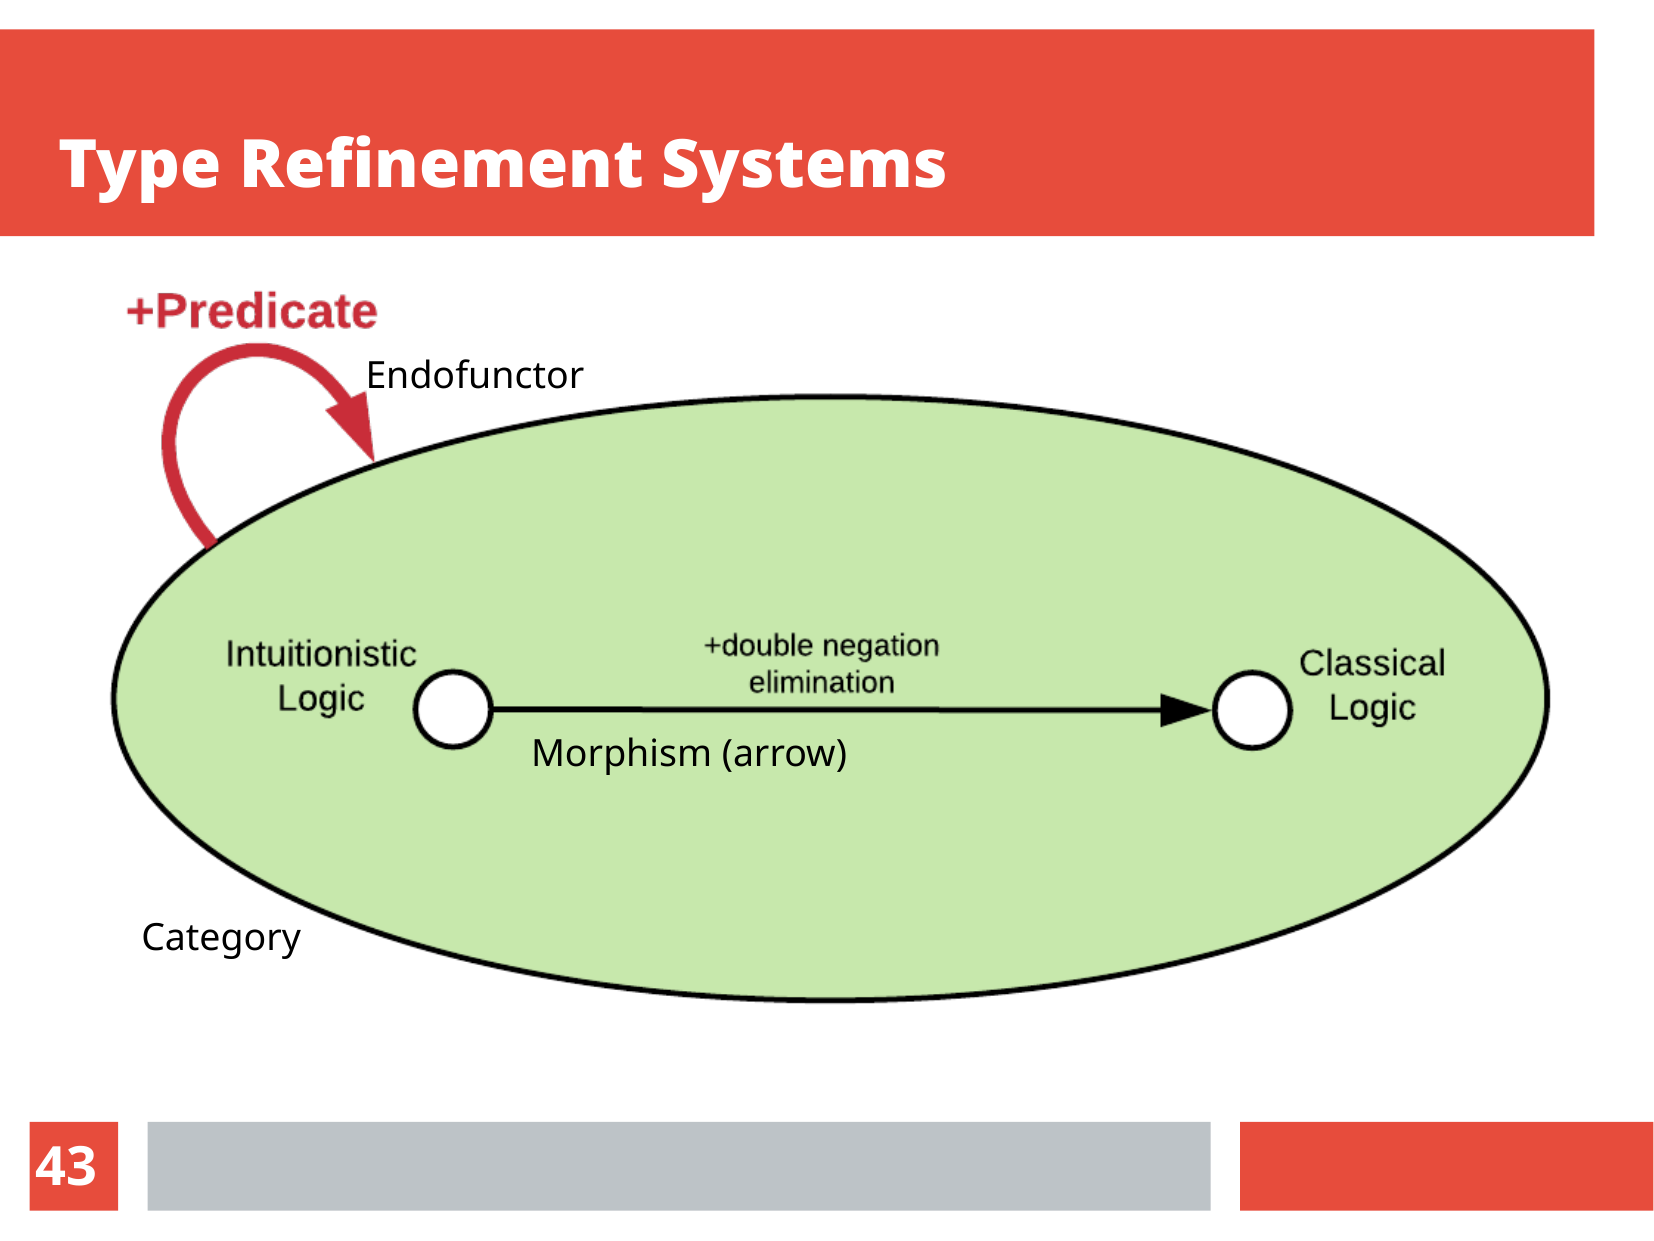

# Type Refinement Systems
Endofunctor
Morphism (arrow)
Category
43
76